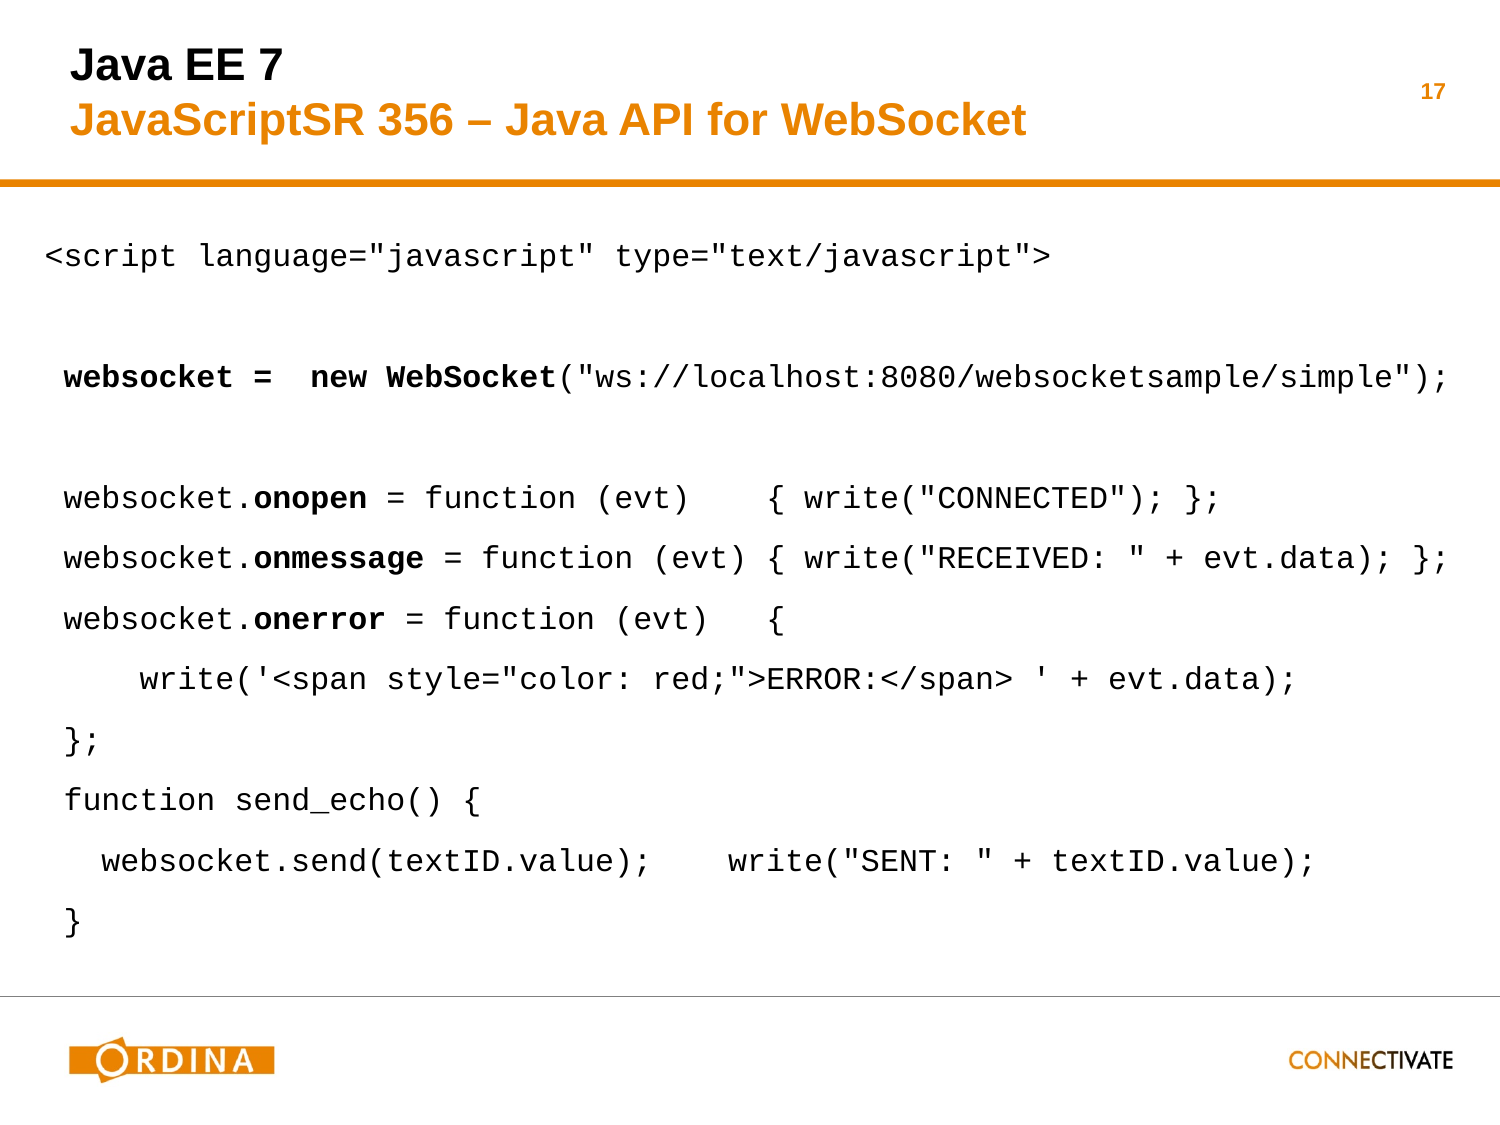

# Java EE 7 JavaScriptSR 356 – Java API for WebSocket
<script language="javascript" type="text/javascript">
 websocket = new WebSocket("ws://localhost:8080/websocketsample/simple");
 websocket.onopen = function (evt) { write("CONNECTED"); };
 websocket.onmessage = function (evt) { write("RECEIVED: " + evt.data); };
 websocket.onerror = function (evt) {
 write('<span style="color: red;">ERROR:</span> ' + evt.data);
 };
 function send_echo() {
 websocket.send(textID.value); write("SENT: " + textID.value);
 }